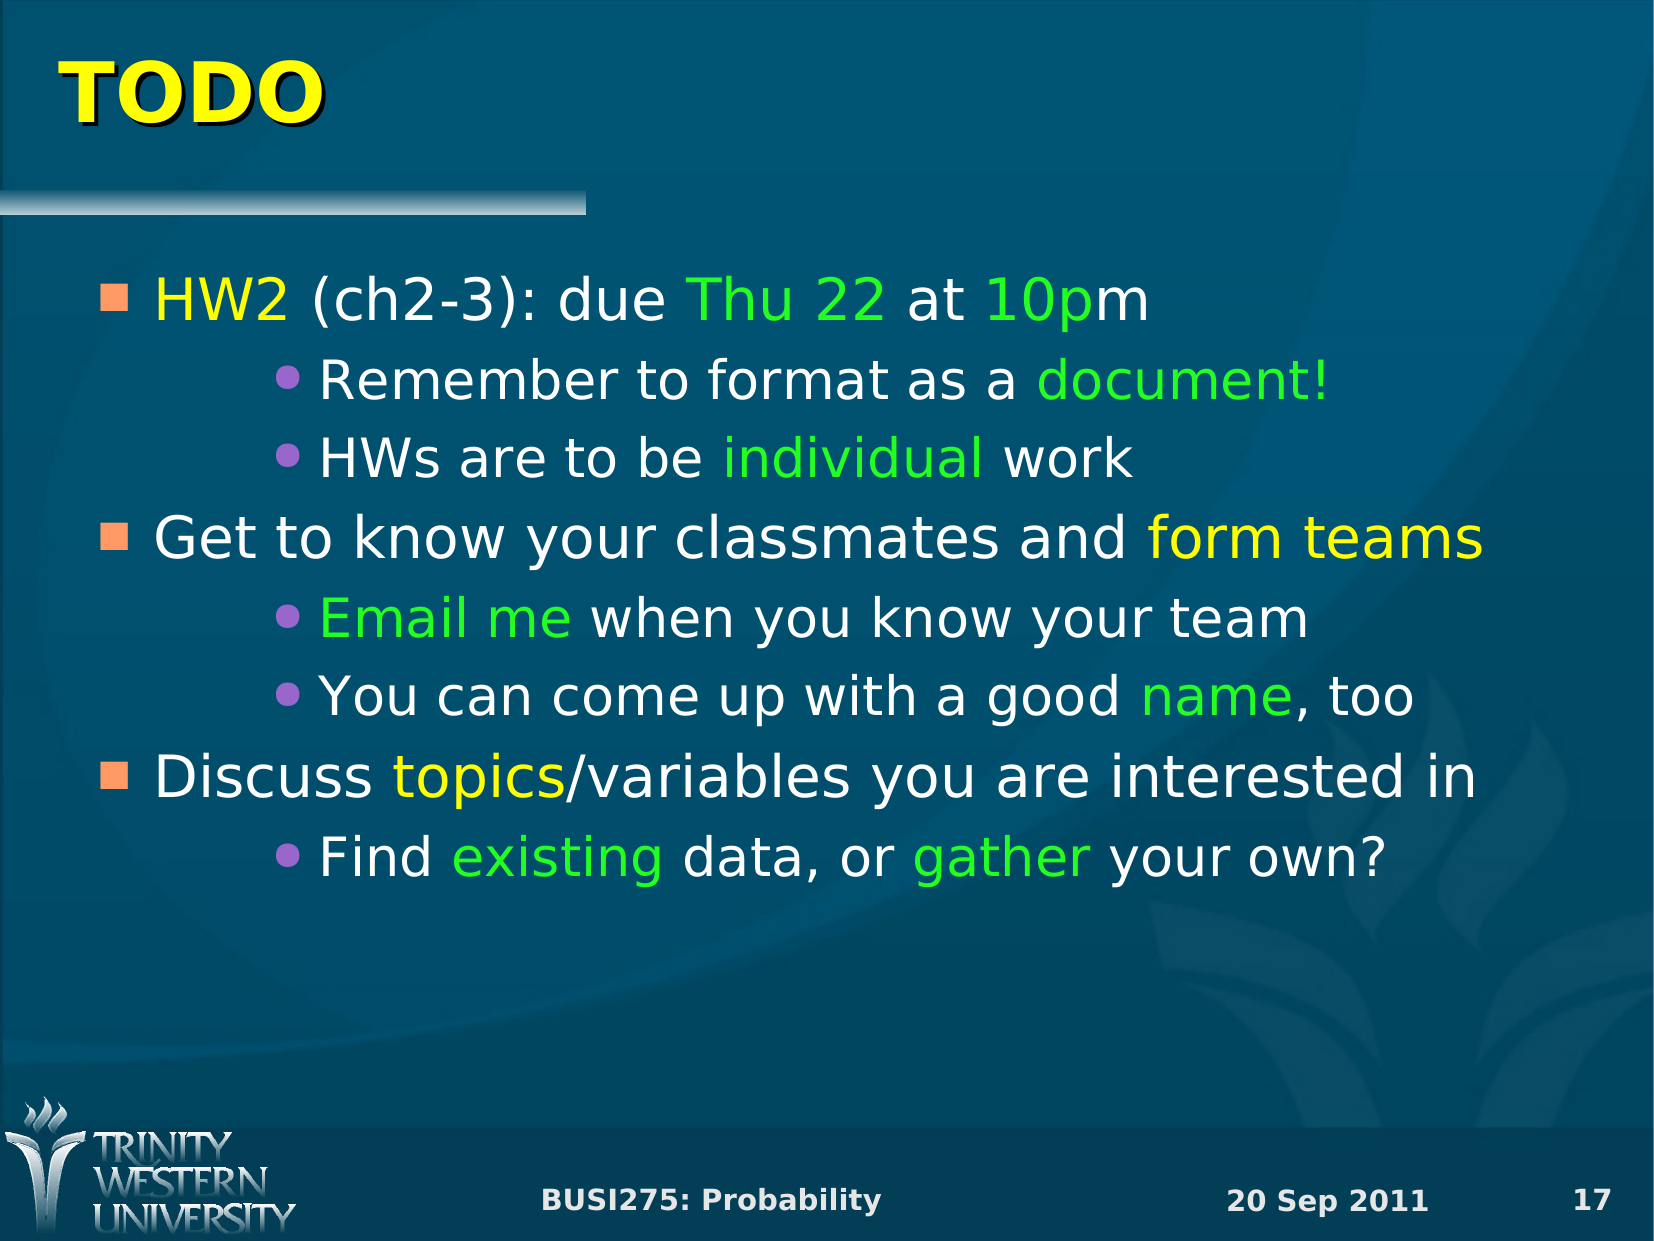

# TODO
HW2 (ch2-3): due Thu 22 at 10pm
Remember to format as a document!
HWs are to be individual work
Get to know your classmates and form teams
Email me when you know your team
You can come up with a good name, too
Discuss topics/variables you are interested in
Find existing data, or gather your own?
BUSI275: Probability
20 Sep 2011
17